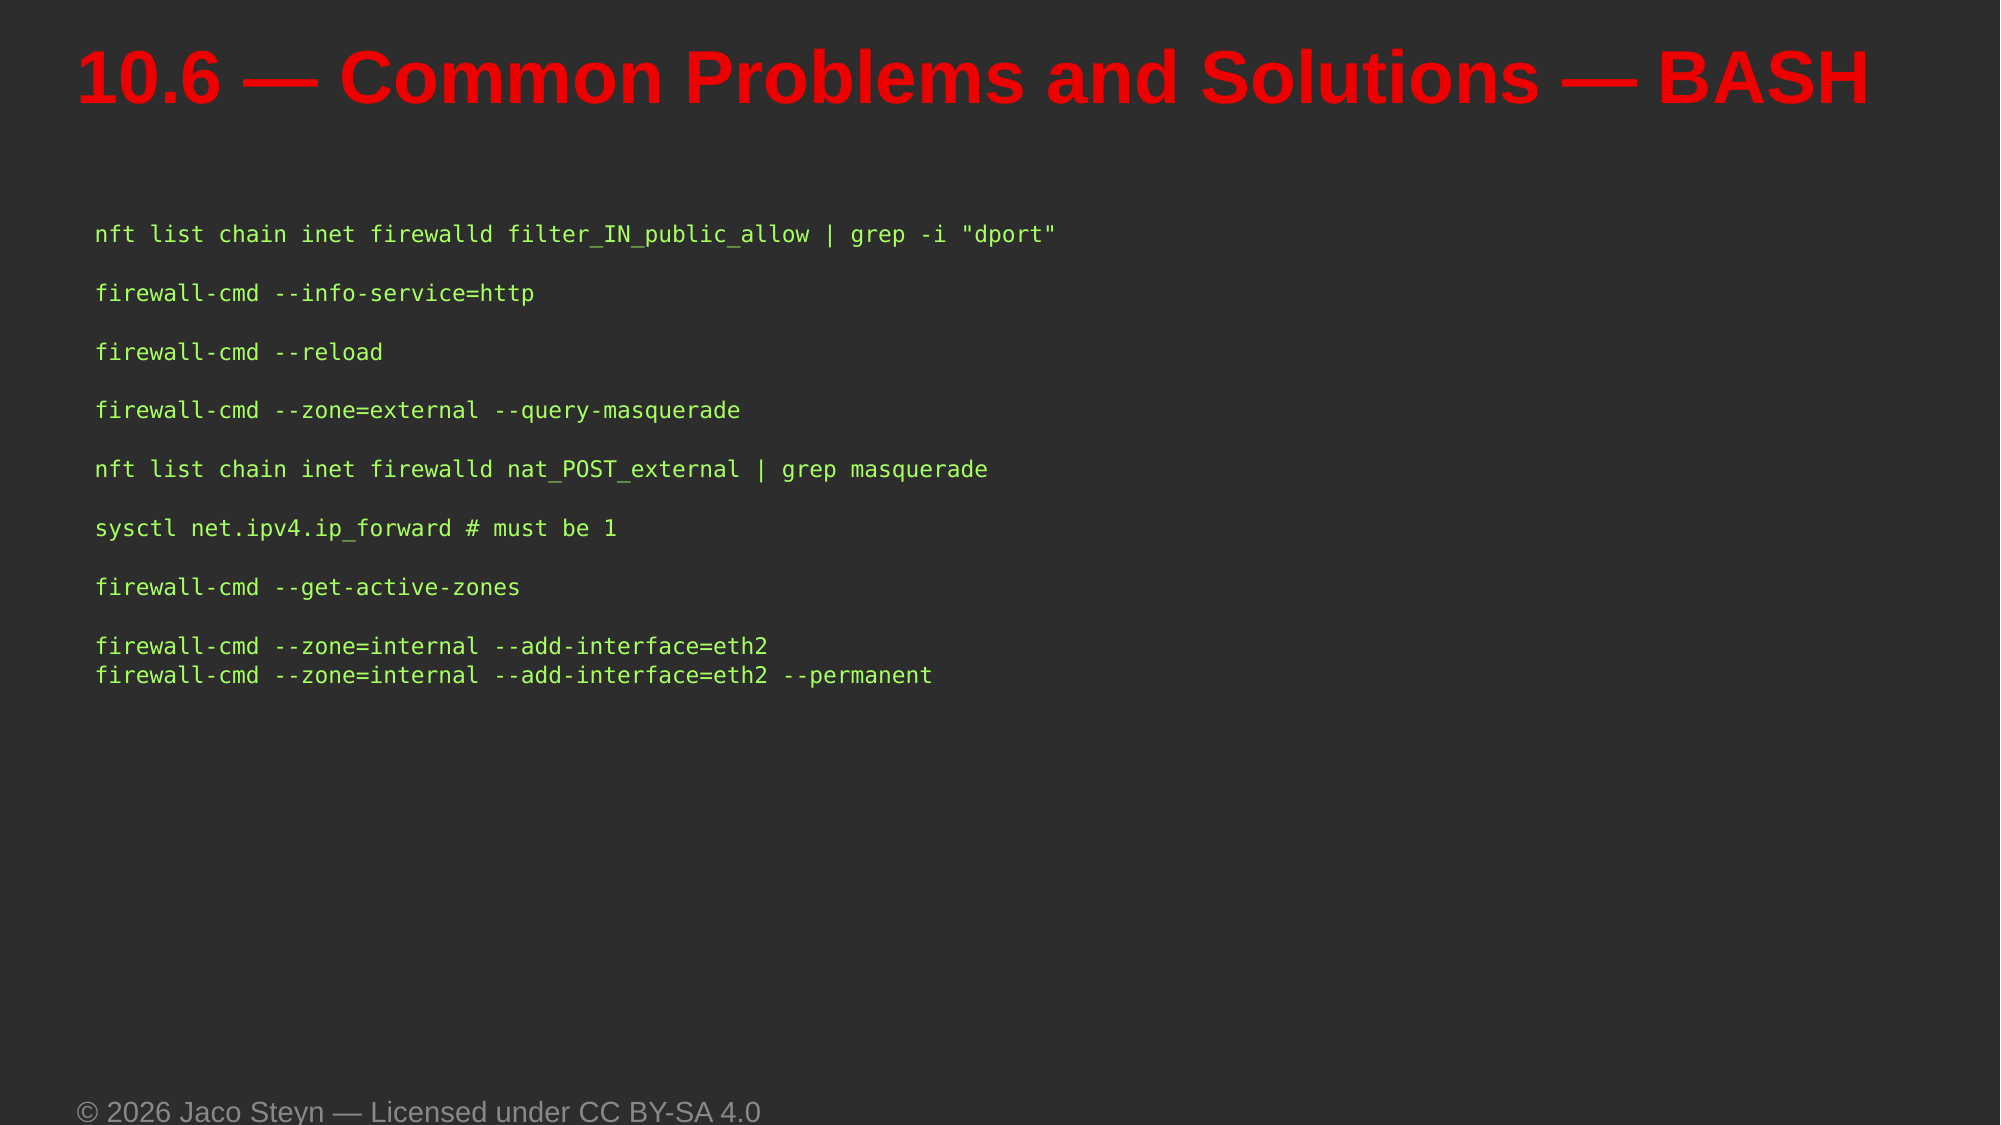

10.6 — Common Problems and Solutions — BASH
nft list chain inet firewalld filter_IN_public_allow | grep -i "dport"
firewall-cmd --info-service=http
firewall-cmd --reload
firewall-cmd --zone=external --query-masquerade
nft list chain inet firewalld nat_POST_external | grep masquerade
sysctl net.ipv4.ip_forward # must be 1
firewall-cmd --get-active-zones
firewall-cmd --zone=internal --add-interface=eth2
firewall-cmd --zone=internal --add-interface=eth2 --permanent
© 2026 Jaco Steyn — Licensed under CC BY-SA 4.0